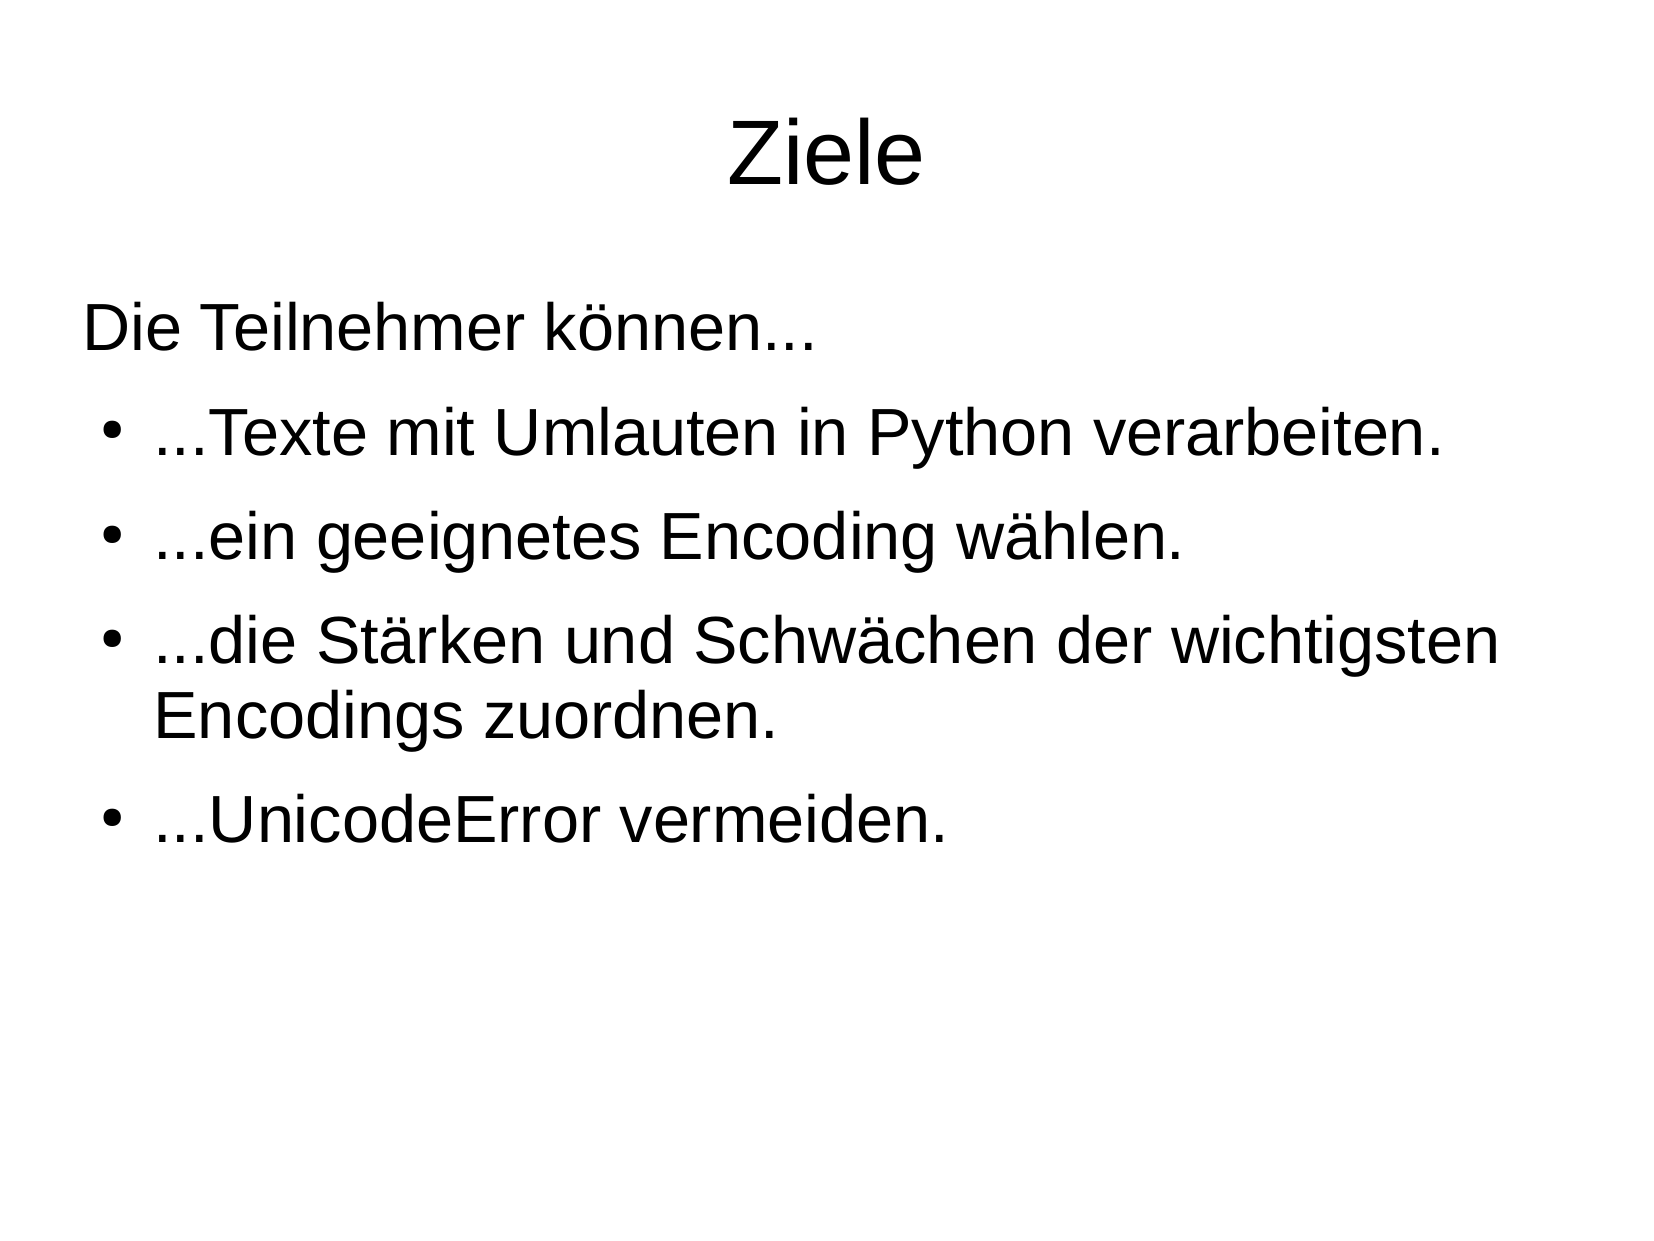

# Ziele
Die Teilnehmer können...
...Texte mit Umlauten in Python verarbeiten.
...ein geeignetes Encoding wählen.
...die Stärken und Schwächen der wichtigsten Encodings zuordnen.
...UnicodeError vermeiden.